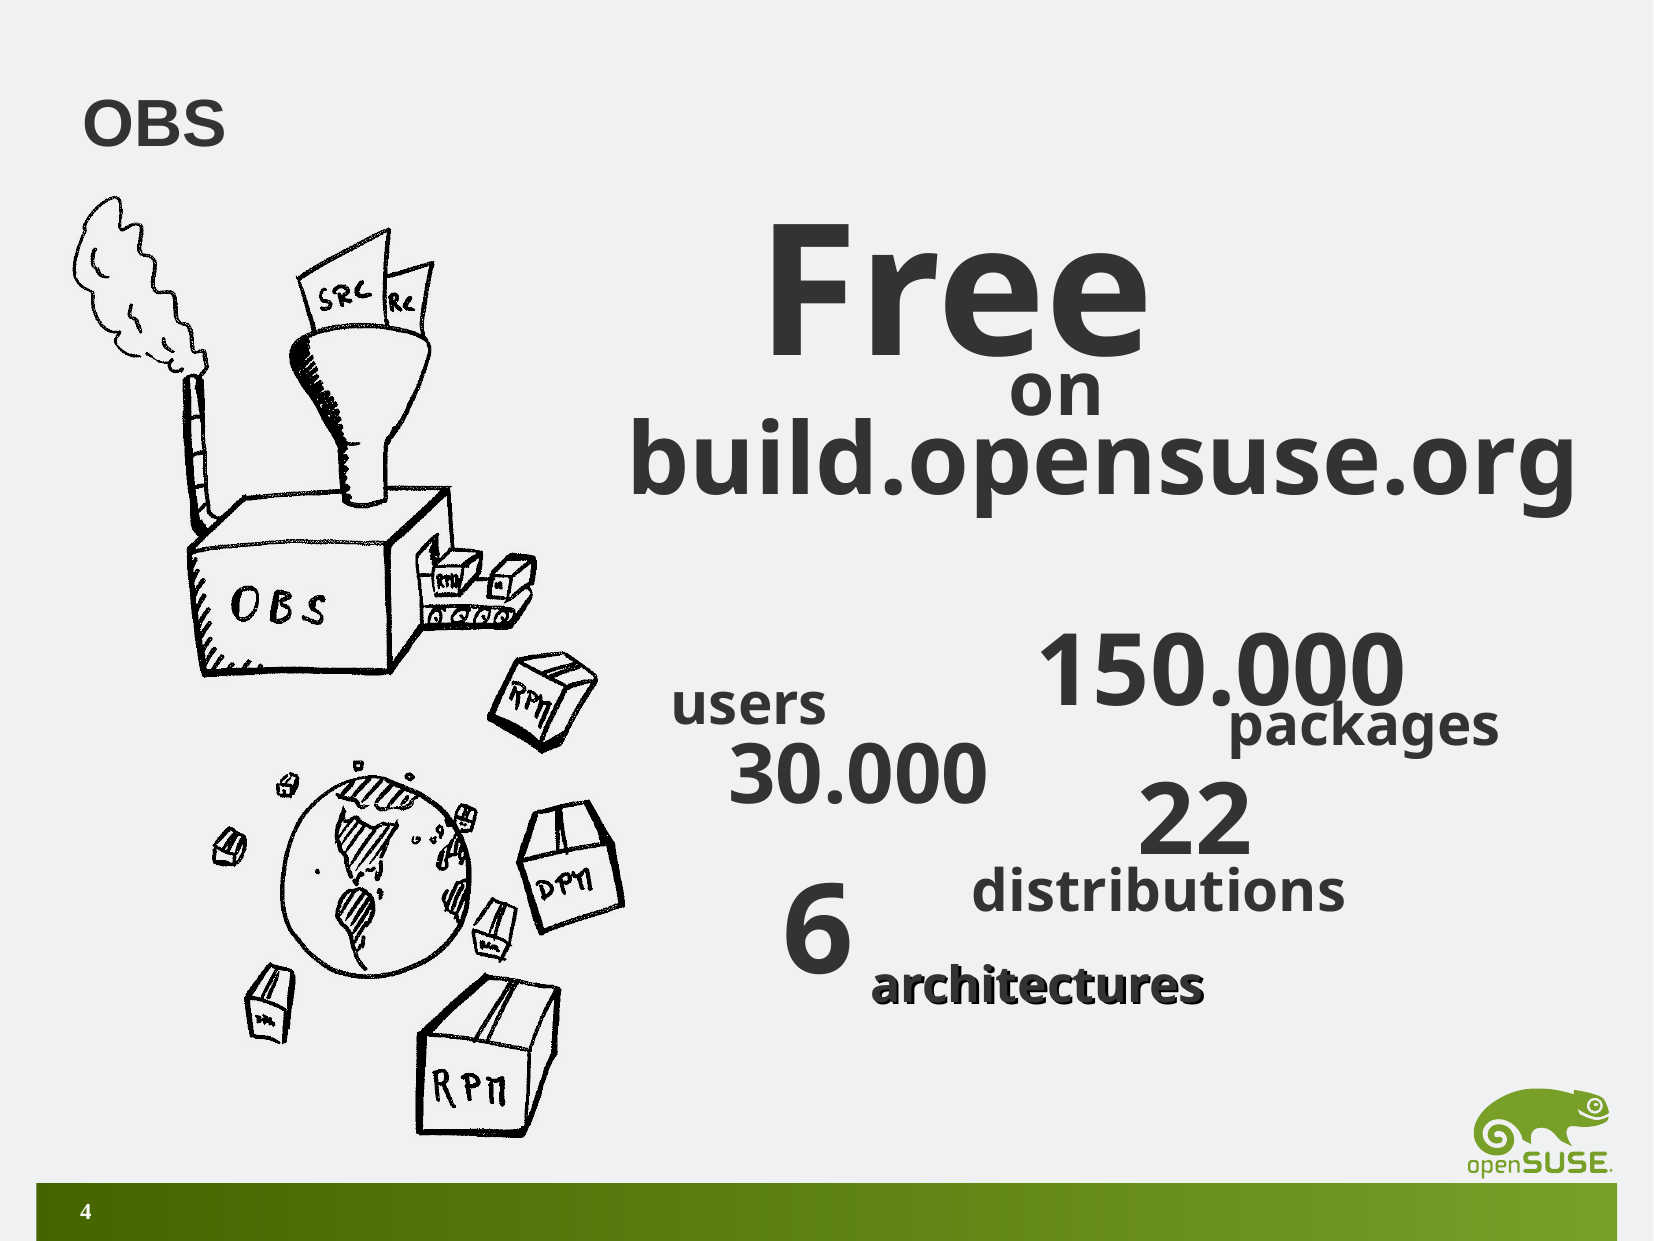

# OBS
Free
on
build.opensuse.org
150.000
users
packages
30.000
22
6
distributions
architectures
4